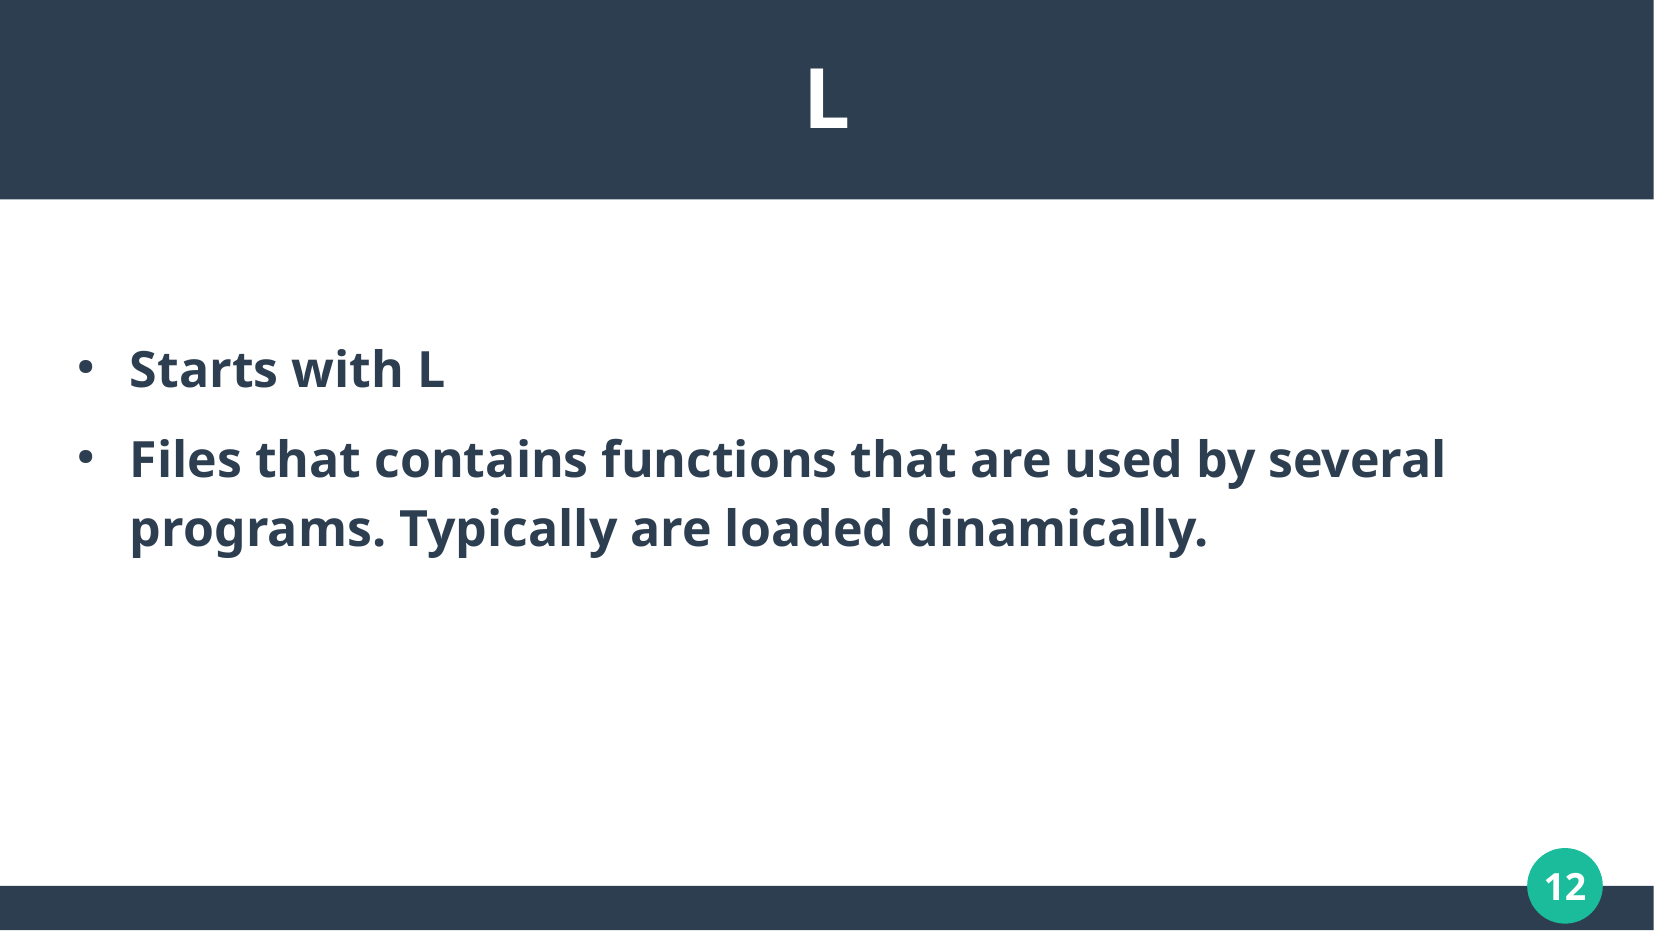

# L
Starts with L
Files that contains functions that are used by several programs. Typically are loaded dinamically.